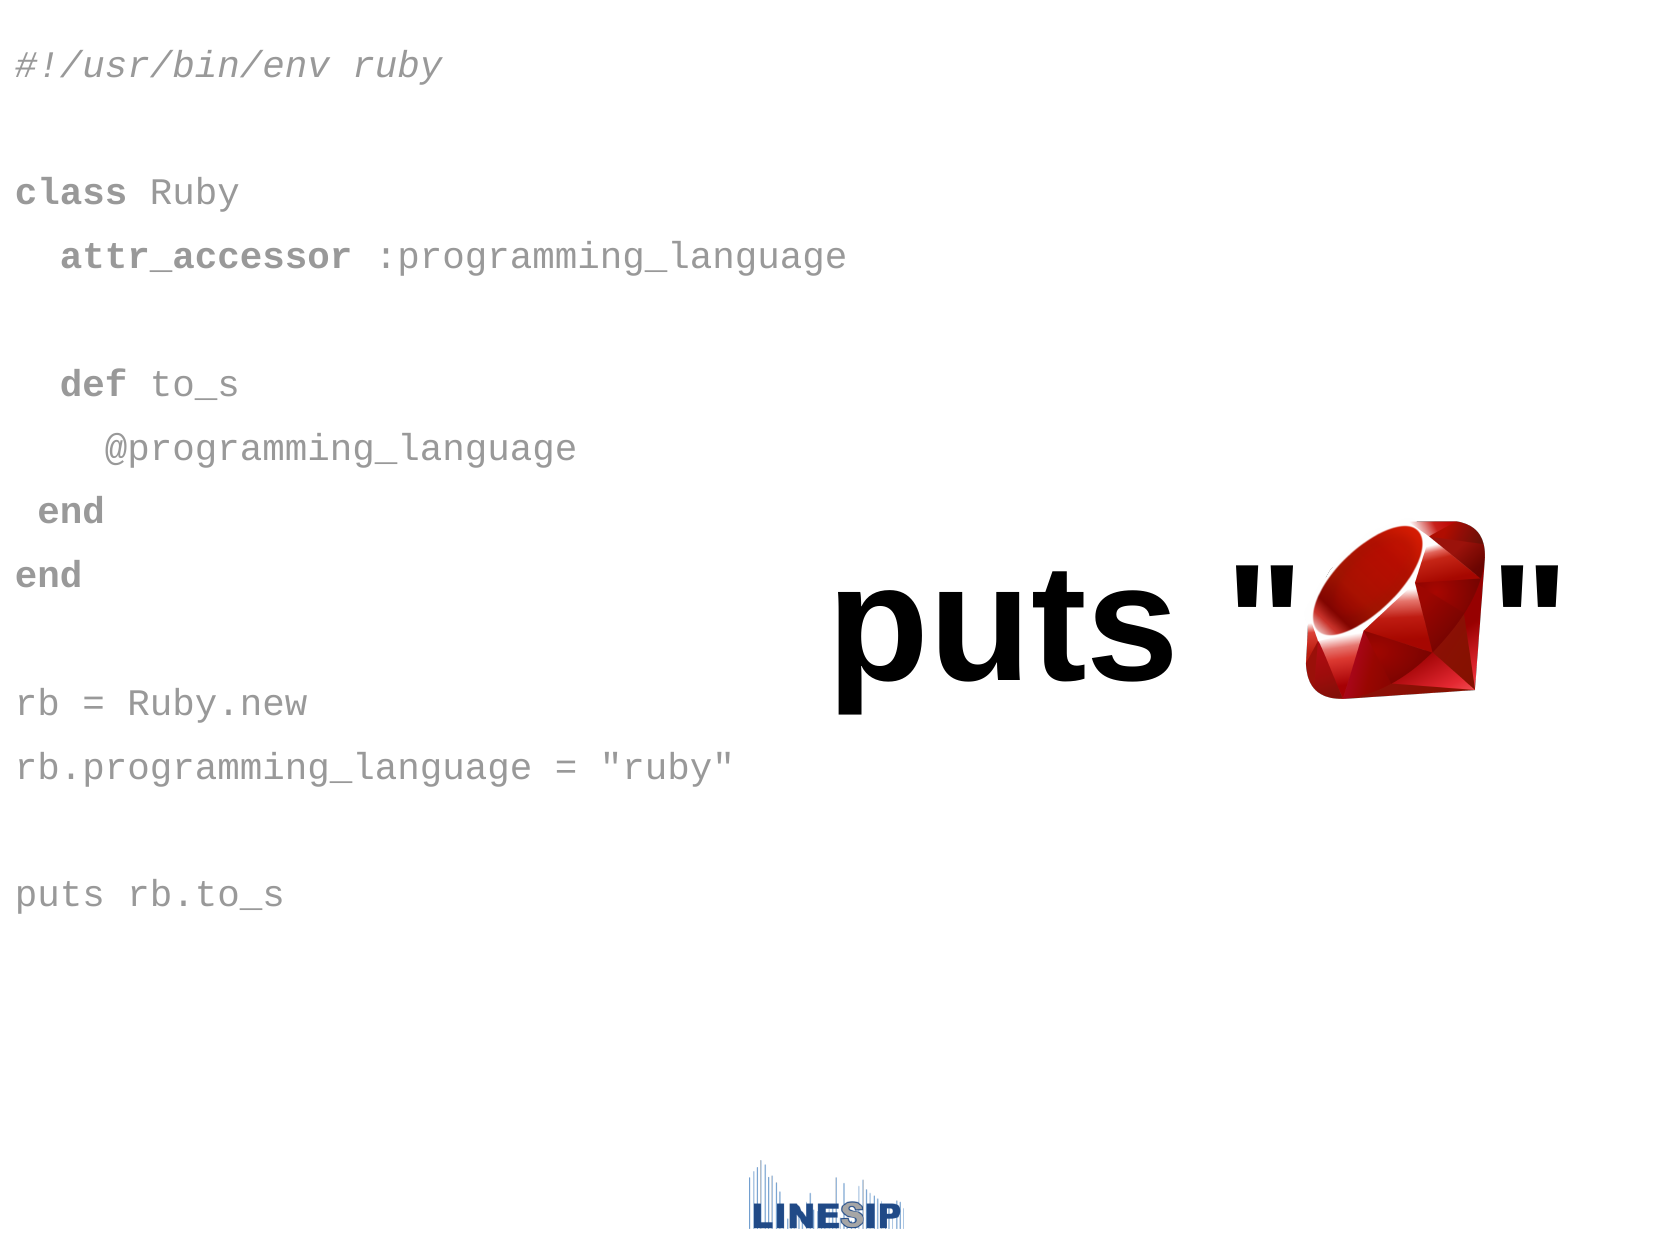

#!/usr/bin/env ruby
class Ruby
 attr_accessor :programming_language
 def to_s
 @programming_language
 end
end
rb = Ruby.new
rb.programming_language = "ruby"
puts rb.to_s
puts " "